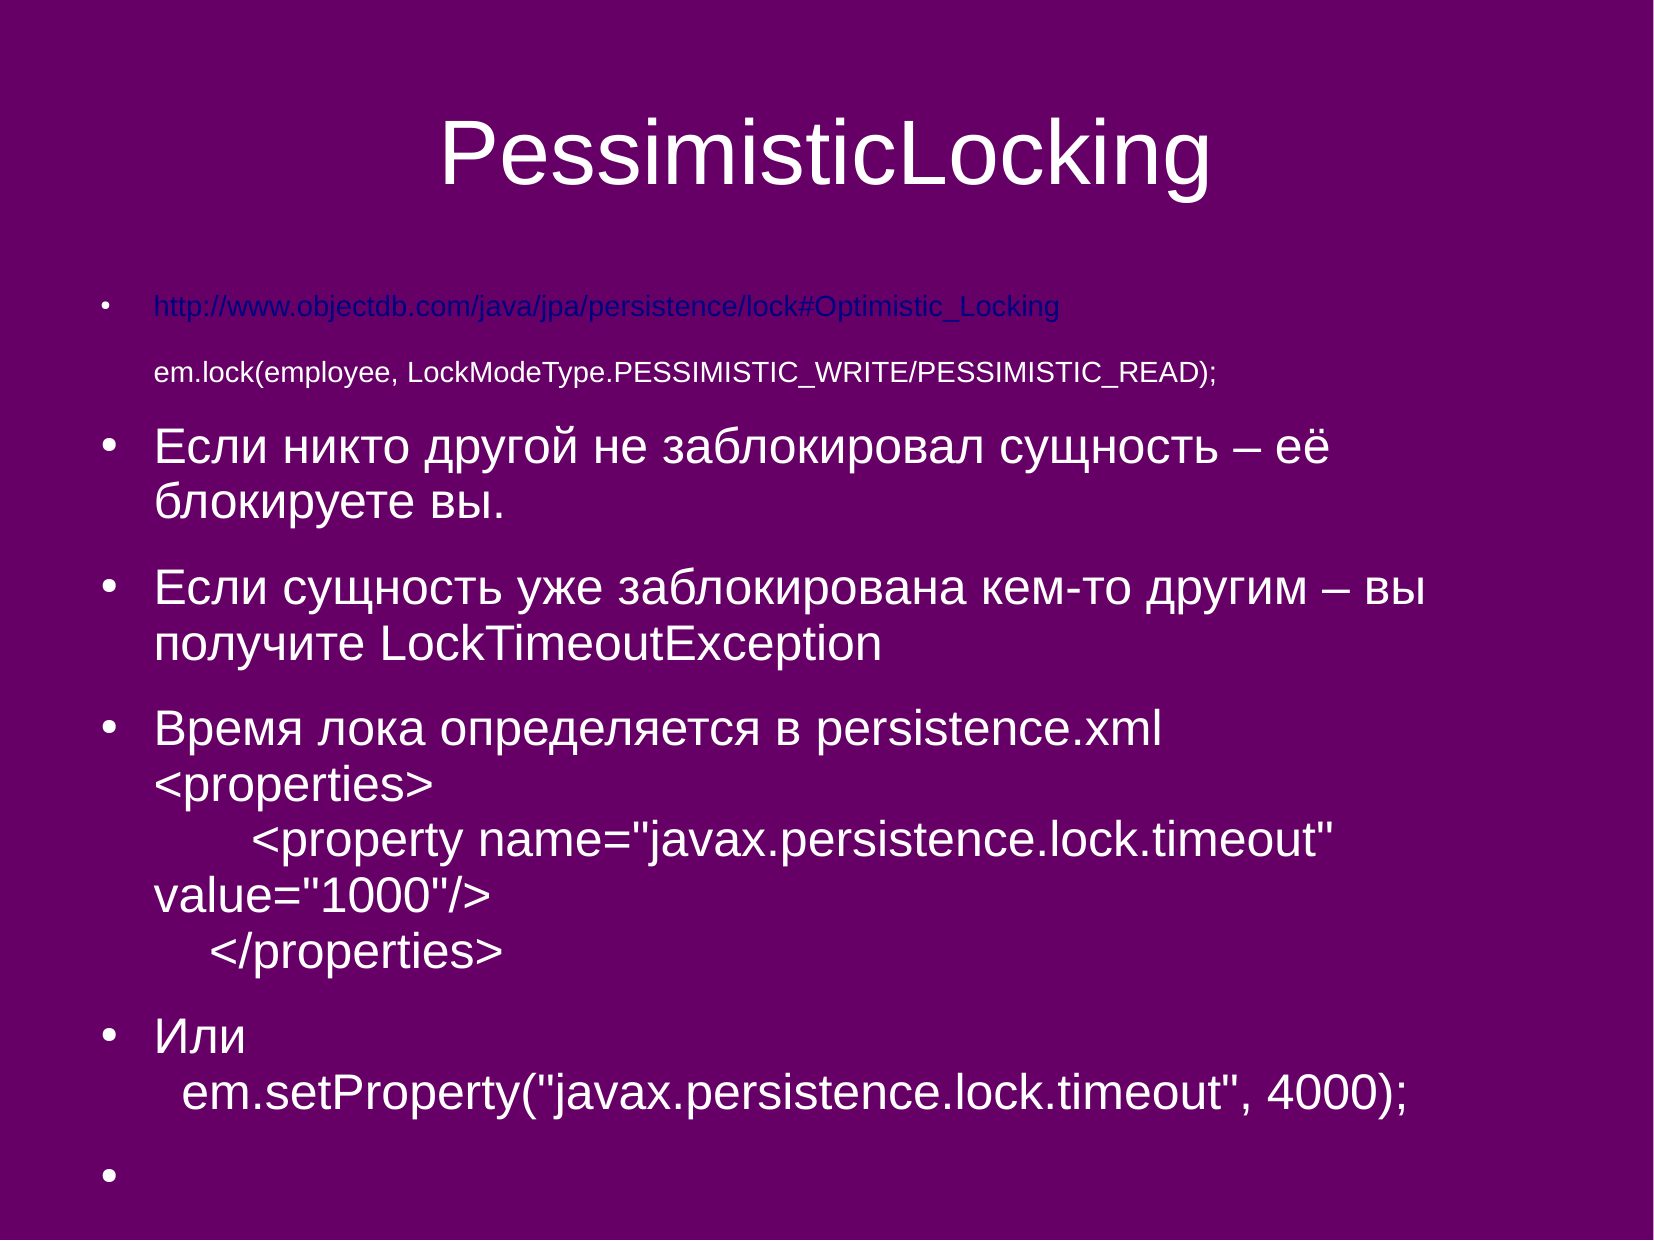

# PessimisticLocking
http://www.objectdb.com/java/jpa/persistence/lock#Optimistic_Locking
em.lock(employee, LockModeType.PESSIMISTIC_WRITE/PESSIMISTIC_READ);
Если никто другой не заблокировал сущность – её блокируете вы.
Если сущность уже заблокирована кем-то другим – вы получите LockTimeoutException
Время лока определяется в persistence.xml
<properties>
 <property name="javax.persistence.lock.timeout" value="1000"/>
 </properties>
Или
 em.setProperty("javax.persistence.lock.timeout", 4000);